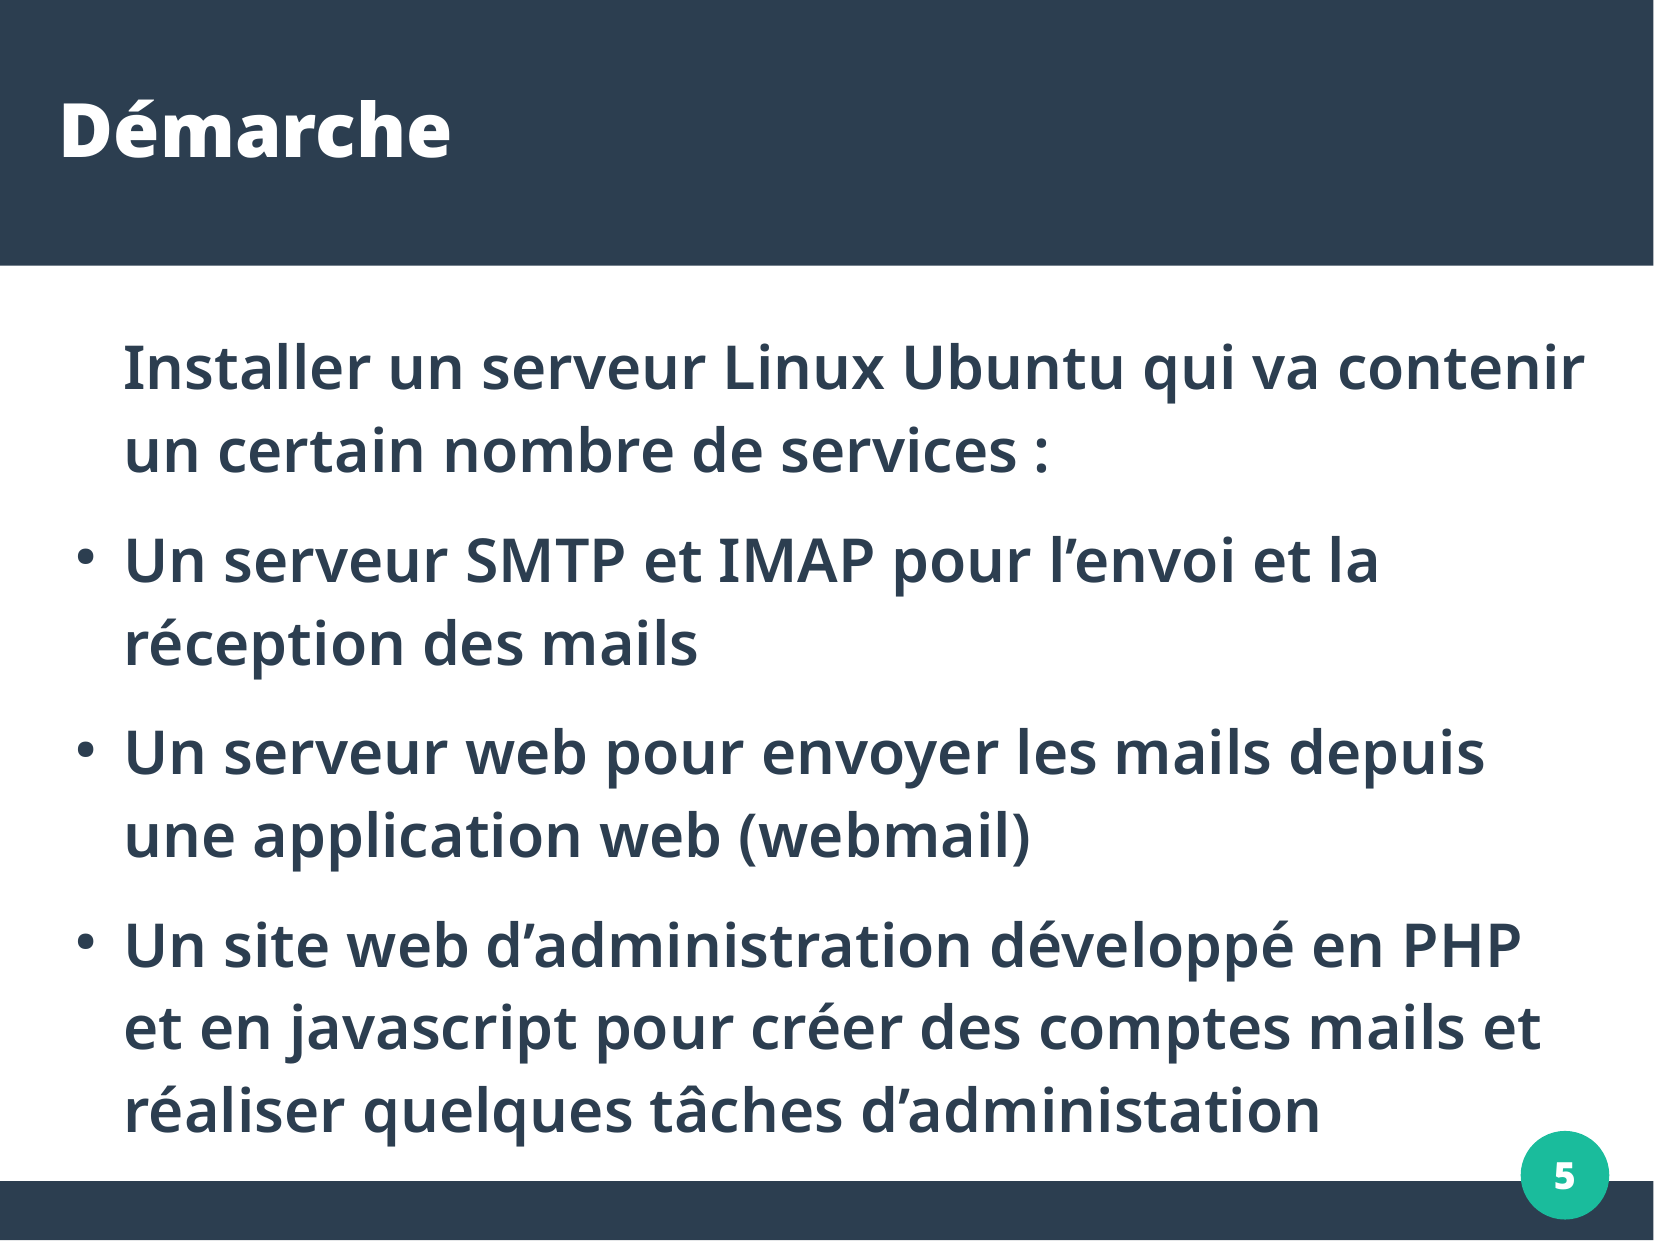

# Démarche
Installer un serveur Linux Ubuntu qui va contenir un certain nombre de services :
Un serveur SMTP et IMAP pour l’envoi et la réception des mails
Un serveur web pour envoyer les mails depuis une application web (webmail)
Un site web d’administration développé en PHP et en javascript pour créer des comptes mails et réaliser quelques tâches d’administation
5